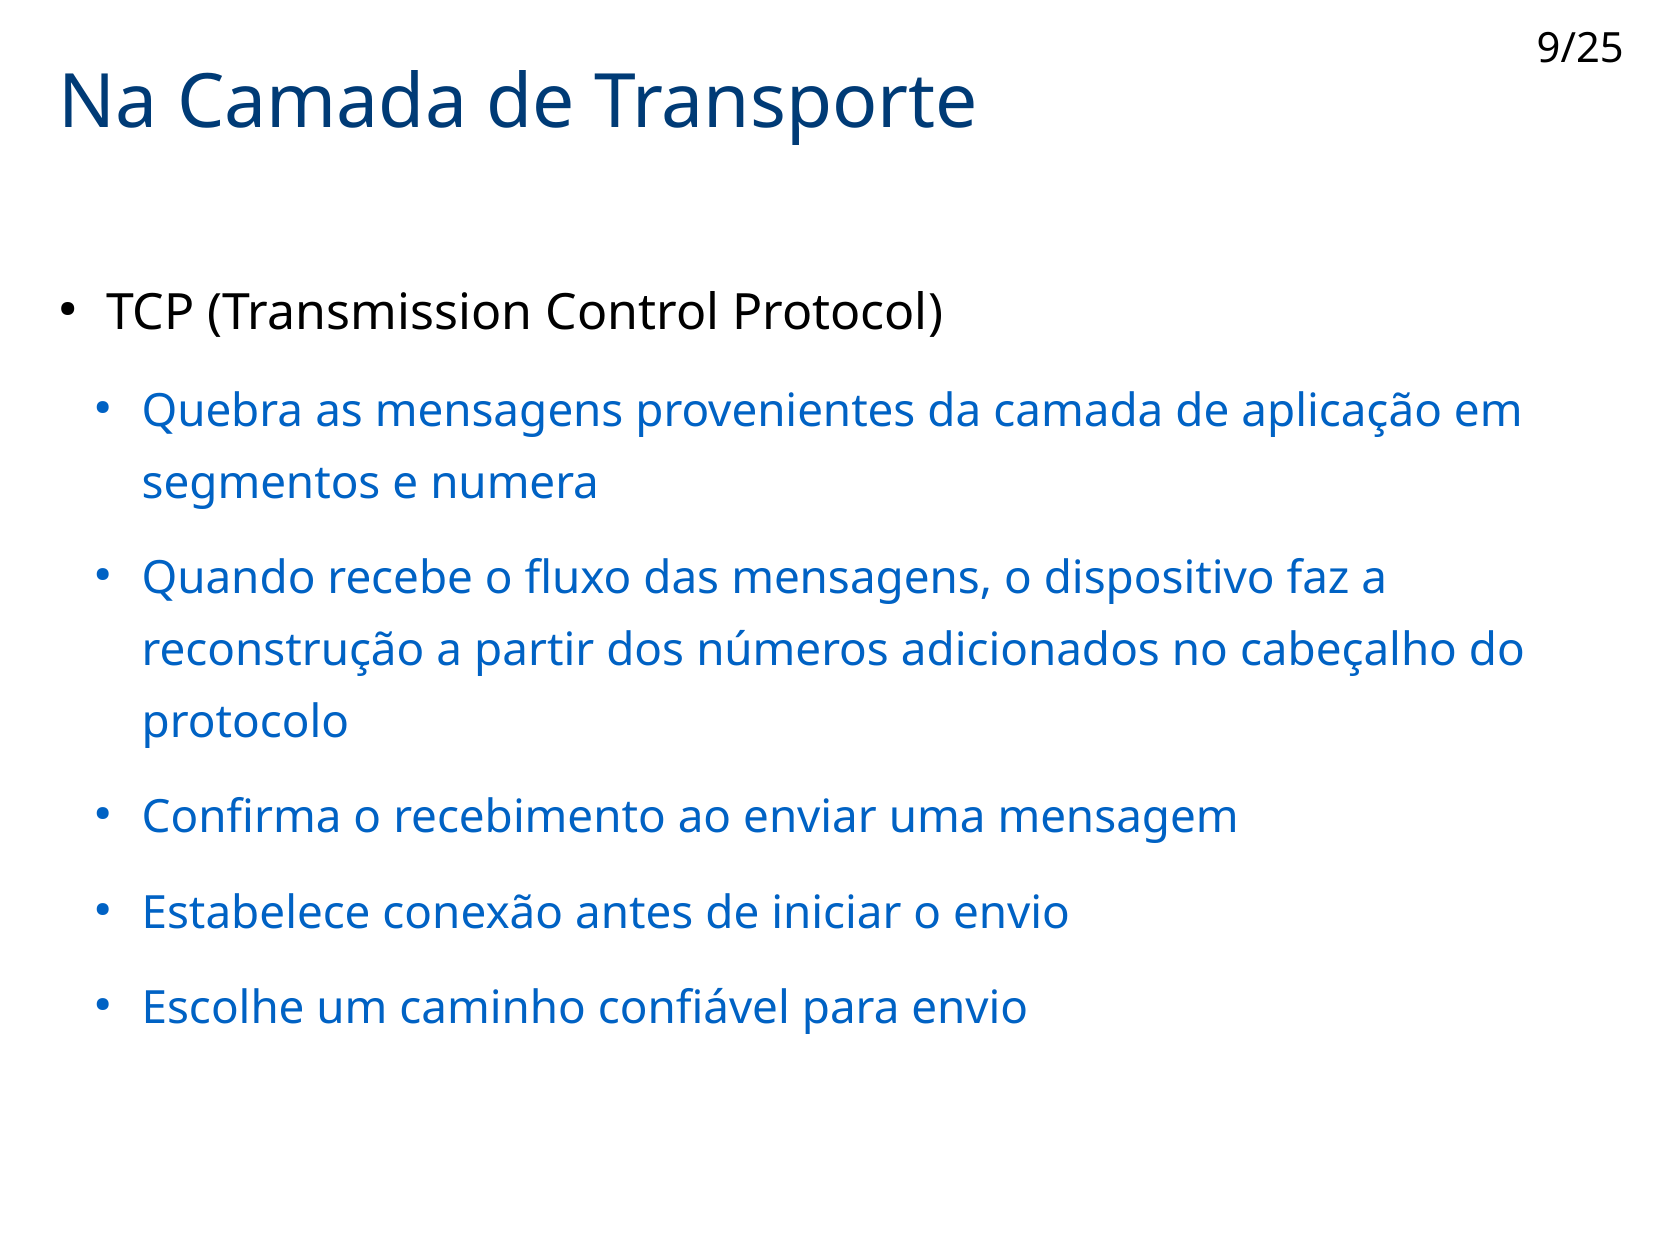

9
# Na Camada de Transporte
TCP (Transmission Control Protocol)
Quebra as mensagens provenientes da camada de aplicação em segmentos e numera
Quando recebe o fluxo das mensagens, o dispositivo faz a reconstrução a partir dos números adicionados no cabeçalho do protocolo
Confirma o recebimento ao enviar uma mensagem
Estabelece conexão antes de iniciar o envio
Escolhe um caminho confiável para envio